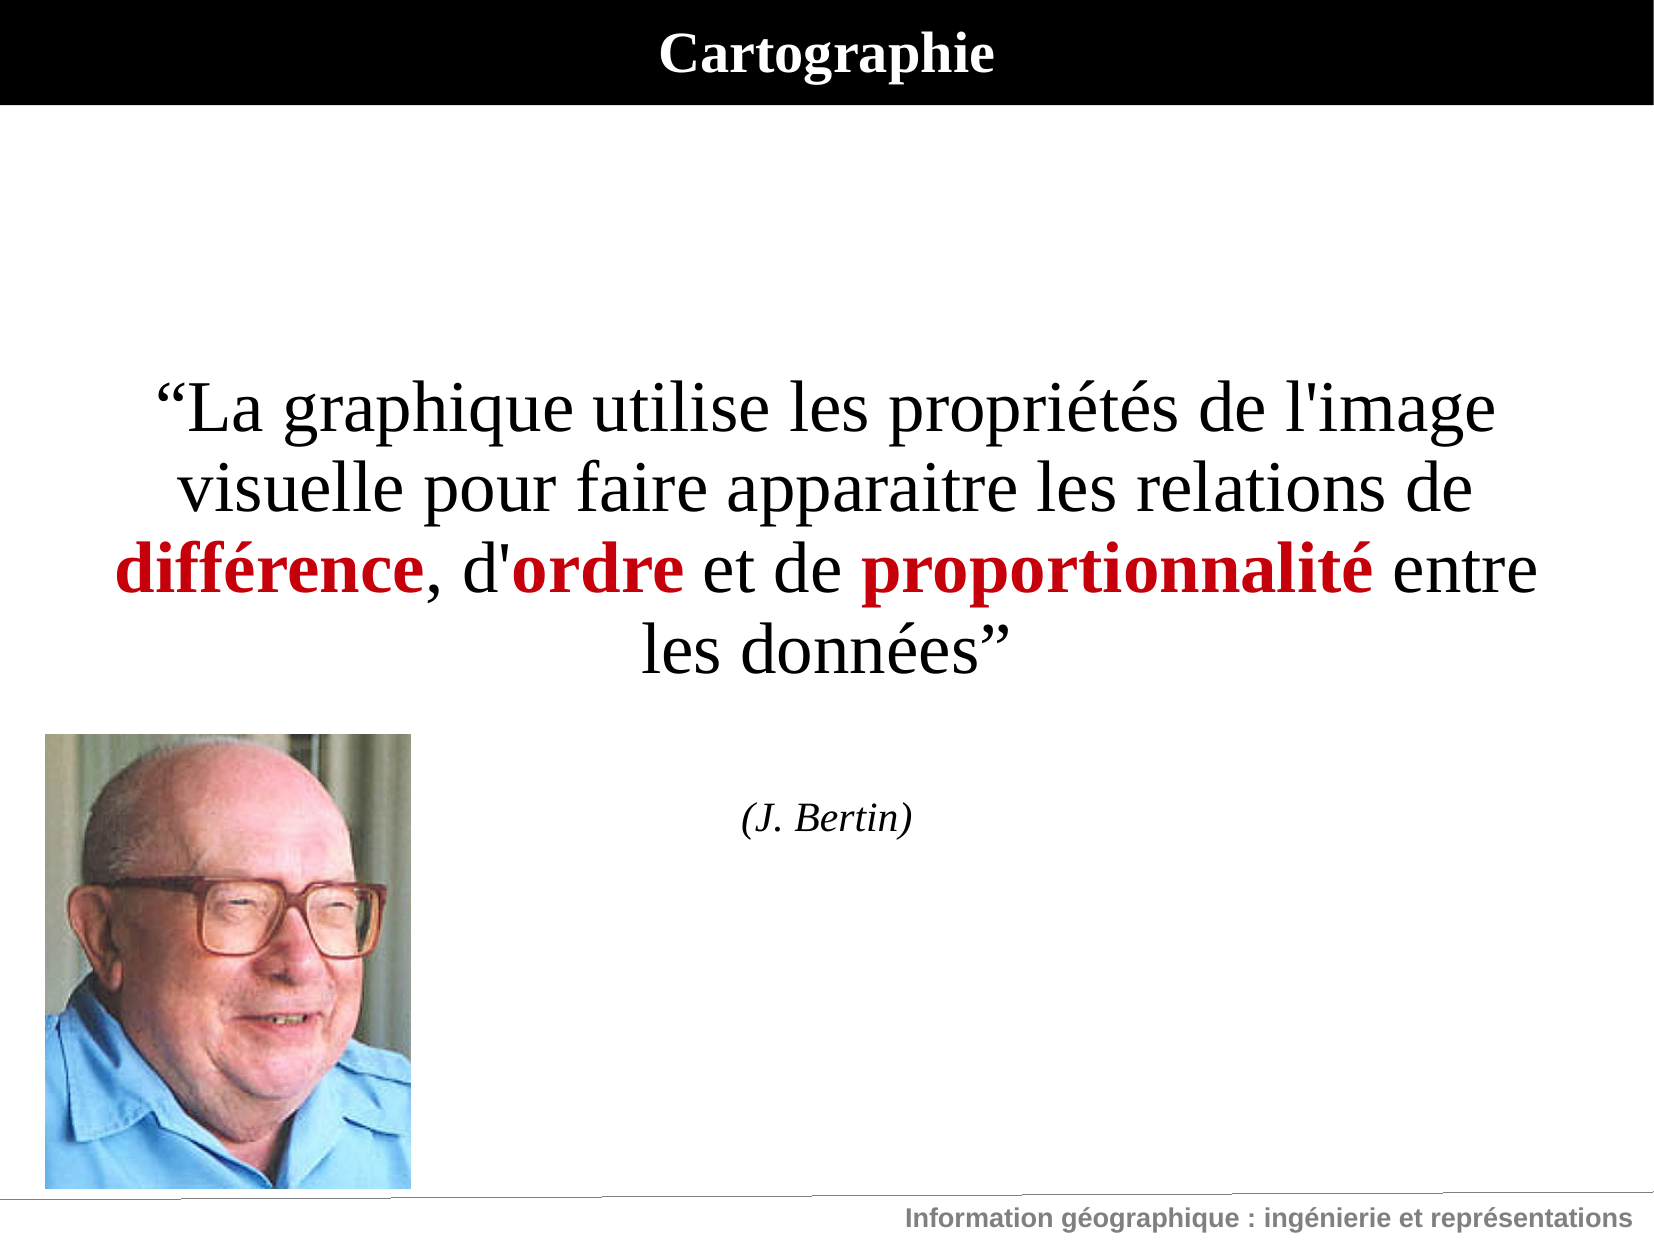

Cartographie
# “La graphique utilise les propriétés de l'image visuelle pour faire apparaitre les relations de différence, d'ordre et de proportionnalité entre les données”
(J. Bertin)